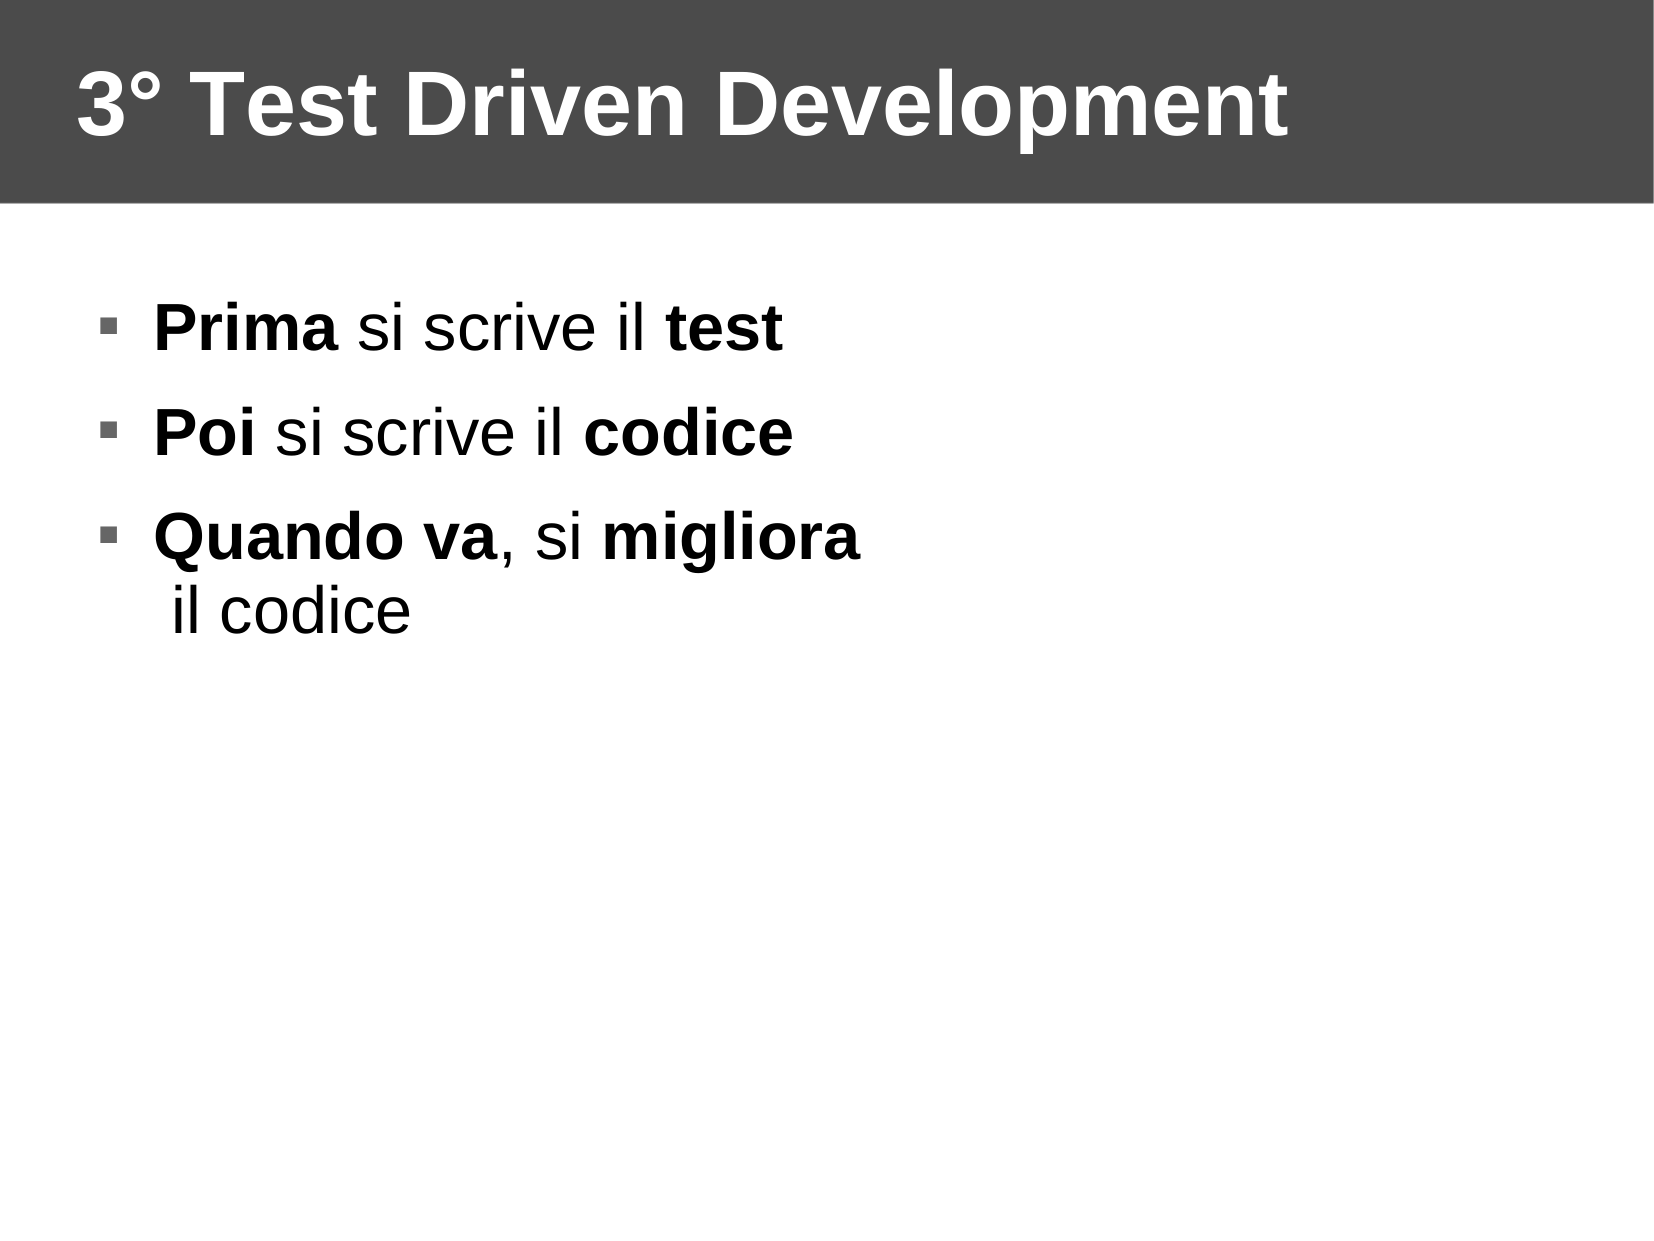

# 3° Test Driven Development
Prima si scrive il test
Poi si scrive il codice
Quando va, si migliora
 il codice